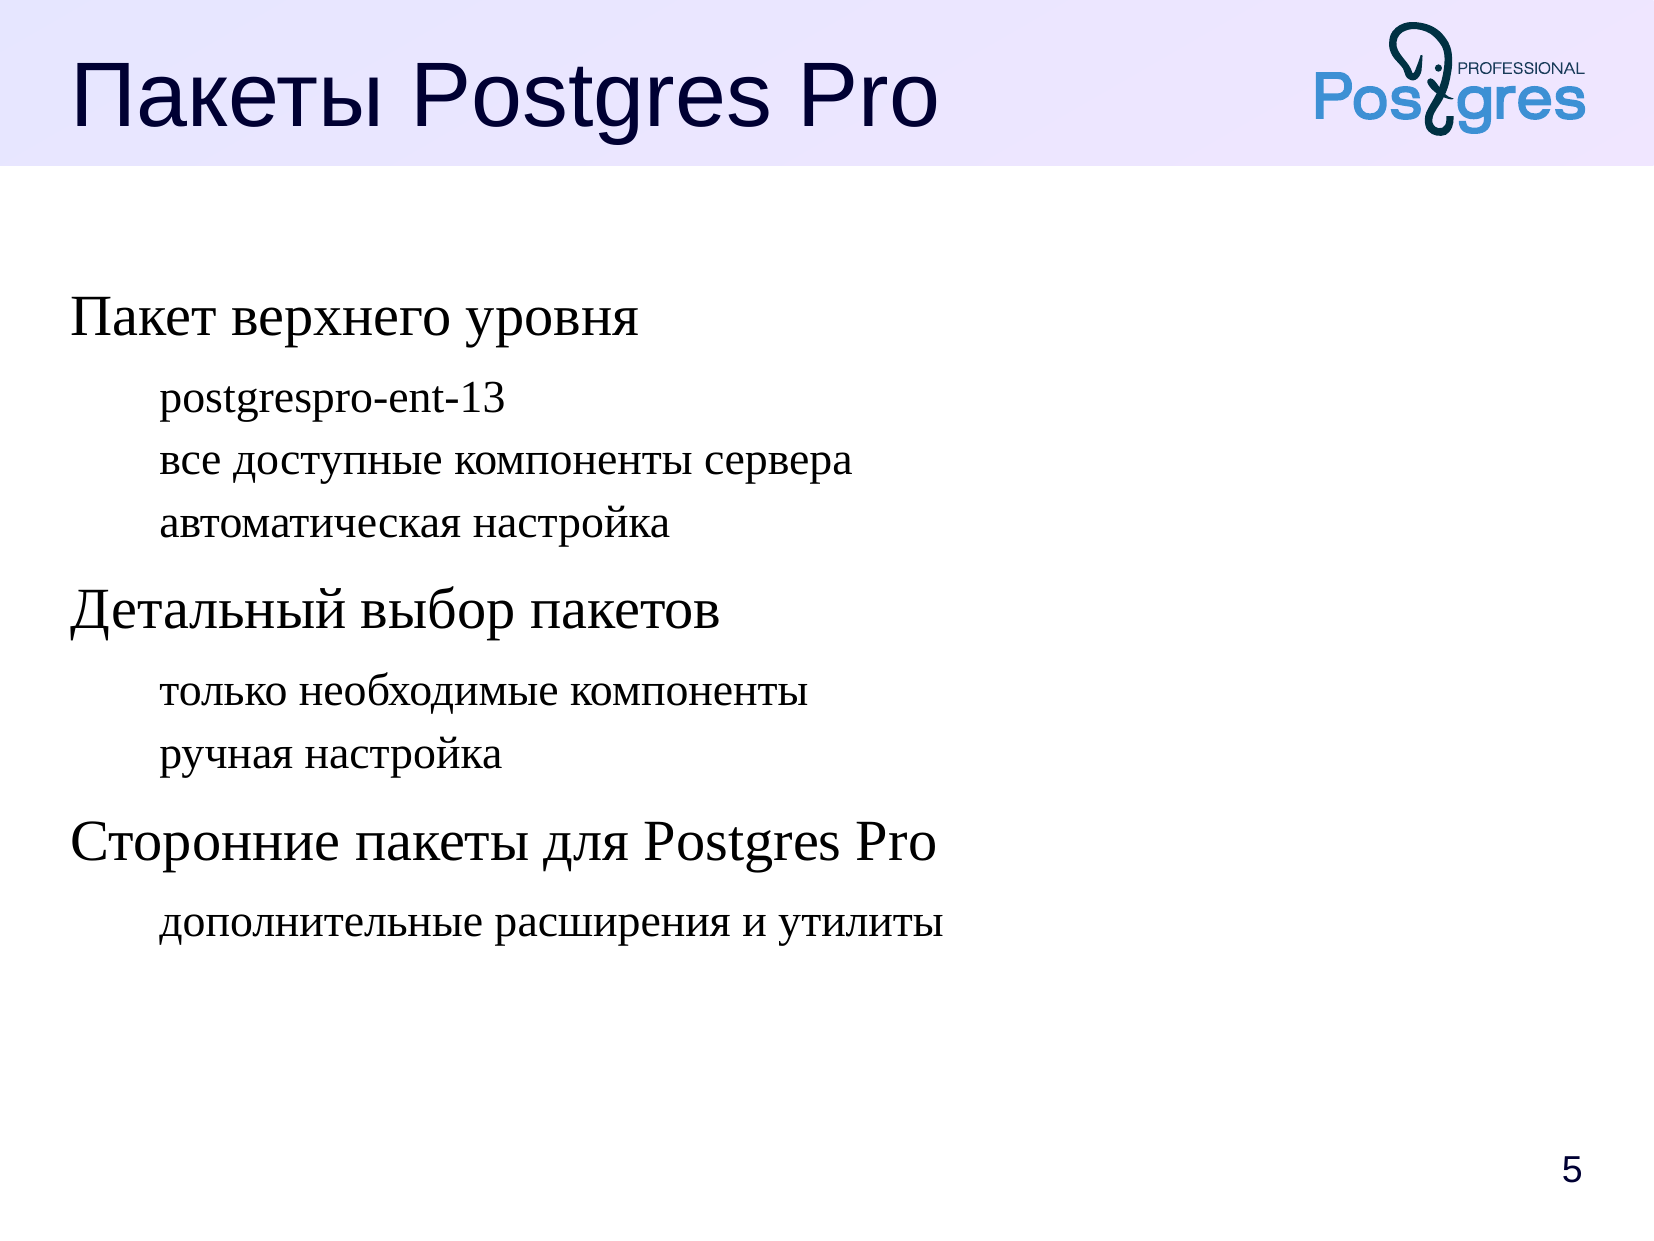

# Пакеты Postgres Pro
Пакет верхнего уровня
postgrespro-ent-13
все доступные компоненты сервера
автоматическая настройка
Детальный выбор пакетов
только необходимые компоненты
ручная настройка
Сторонние пакеты для Postgres Pro
дополнительные расширения и утилиты